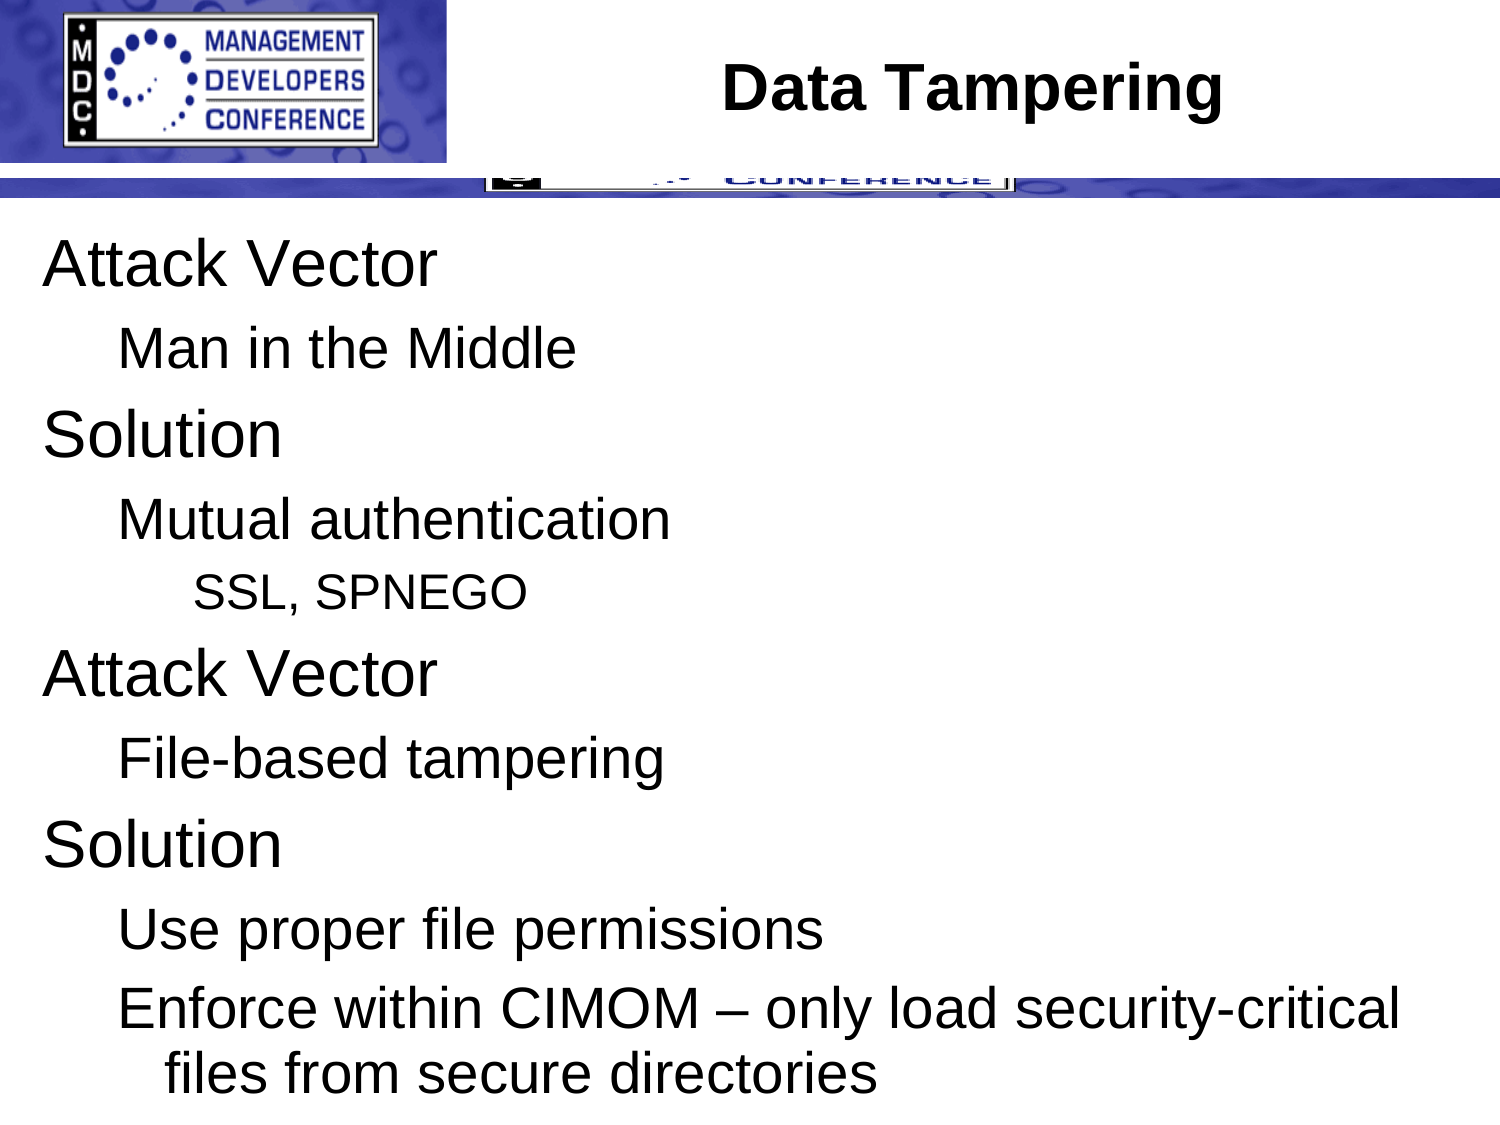

# Data Tampering
Attack Vector
Man in the Middle
Solution
Mutual authentication
SSL, SPNEGO
Attack Vector
File-based tampering
Solution
Use proper file permissions
Enforce within CIMOM – only load security-critical files from secure directories